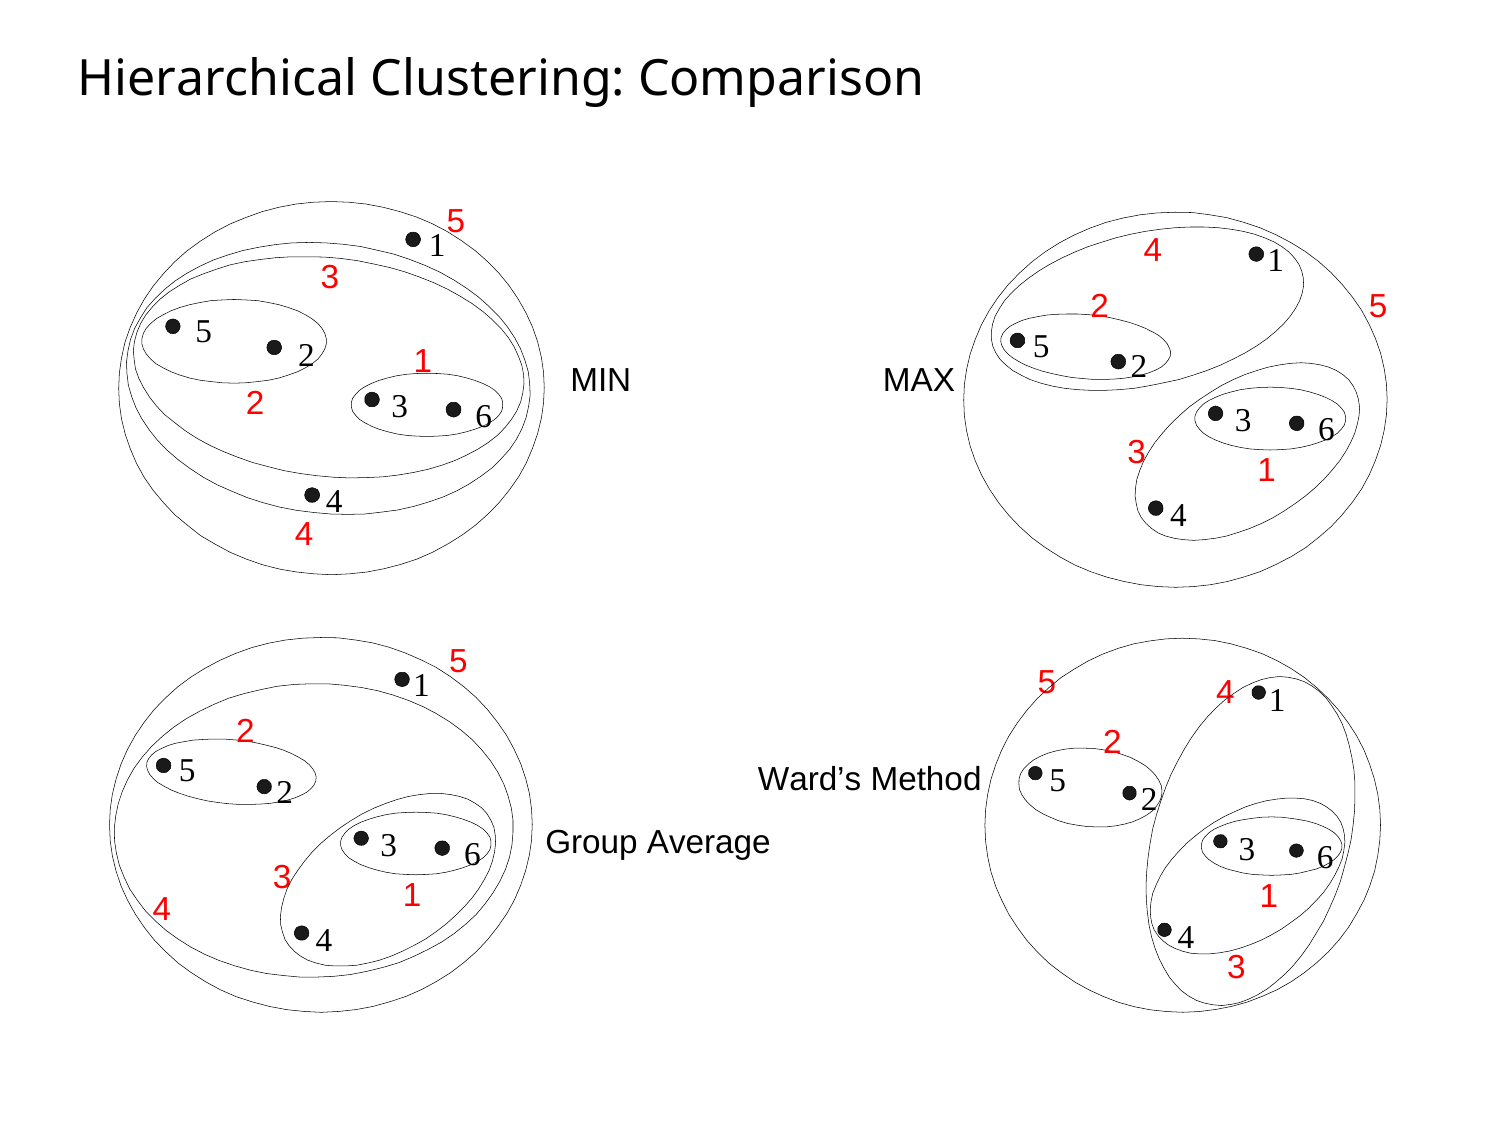

Hierarchical Clustering: Comparison
5
5
1
5
2
3
6
4
4
1
5
2
3
6
4
4
3
2
2
1
MIN
MAX
3
1
5
5
1
5
2
3
6
4
4
1
5
2
3
6
4
4
2
2
Ward’s Method
3
3
1
Group Average
1